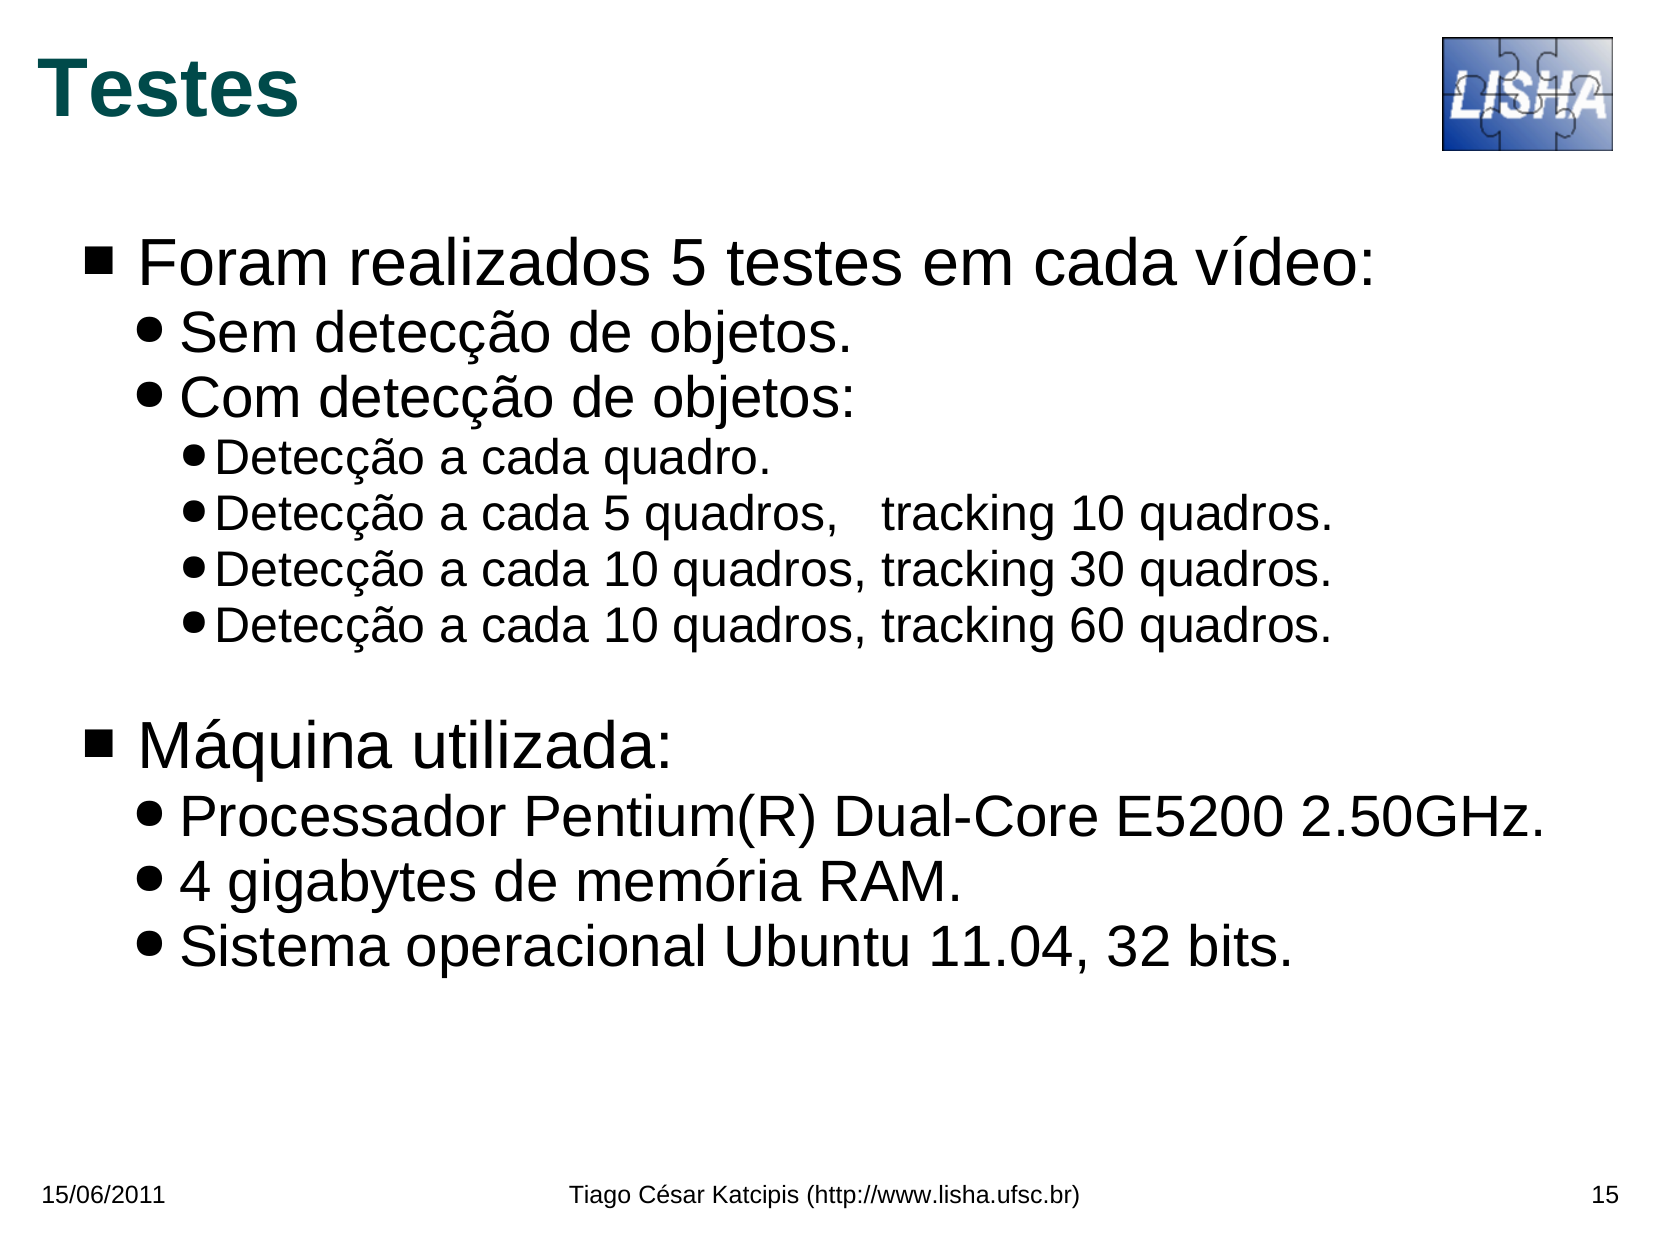

# Testes
Foram realizados 5 testes em cada vídeo:
Sem detecção de objetos.
Com detecção de objetos:
Detecção a cada quadro.
Detecção a cada 5 quadros, tracking 10 quadros.
Detecção a cada 10 quadros, tracking 30 quadros.
Detecção a cada 10 quadros, tracking 60 quadros.
Máquina utilizada:
Processador Pentium(R) Dual-Core E5200 2.50GHz.
4 gigabytes de memória RAM.
Sistema operacional Ubuntu 11.04, 32 bits.